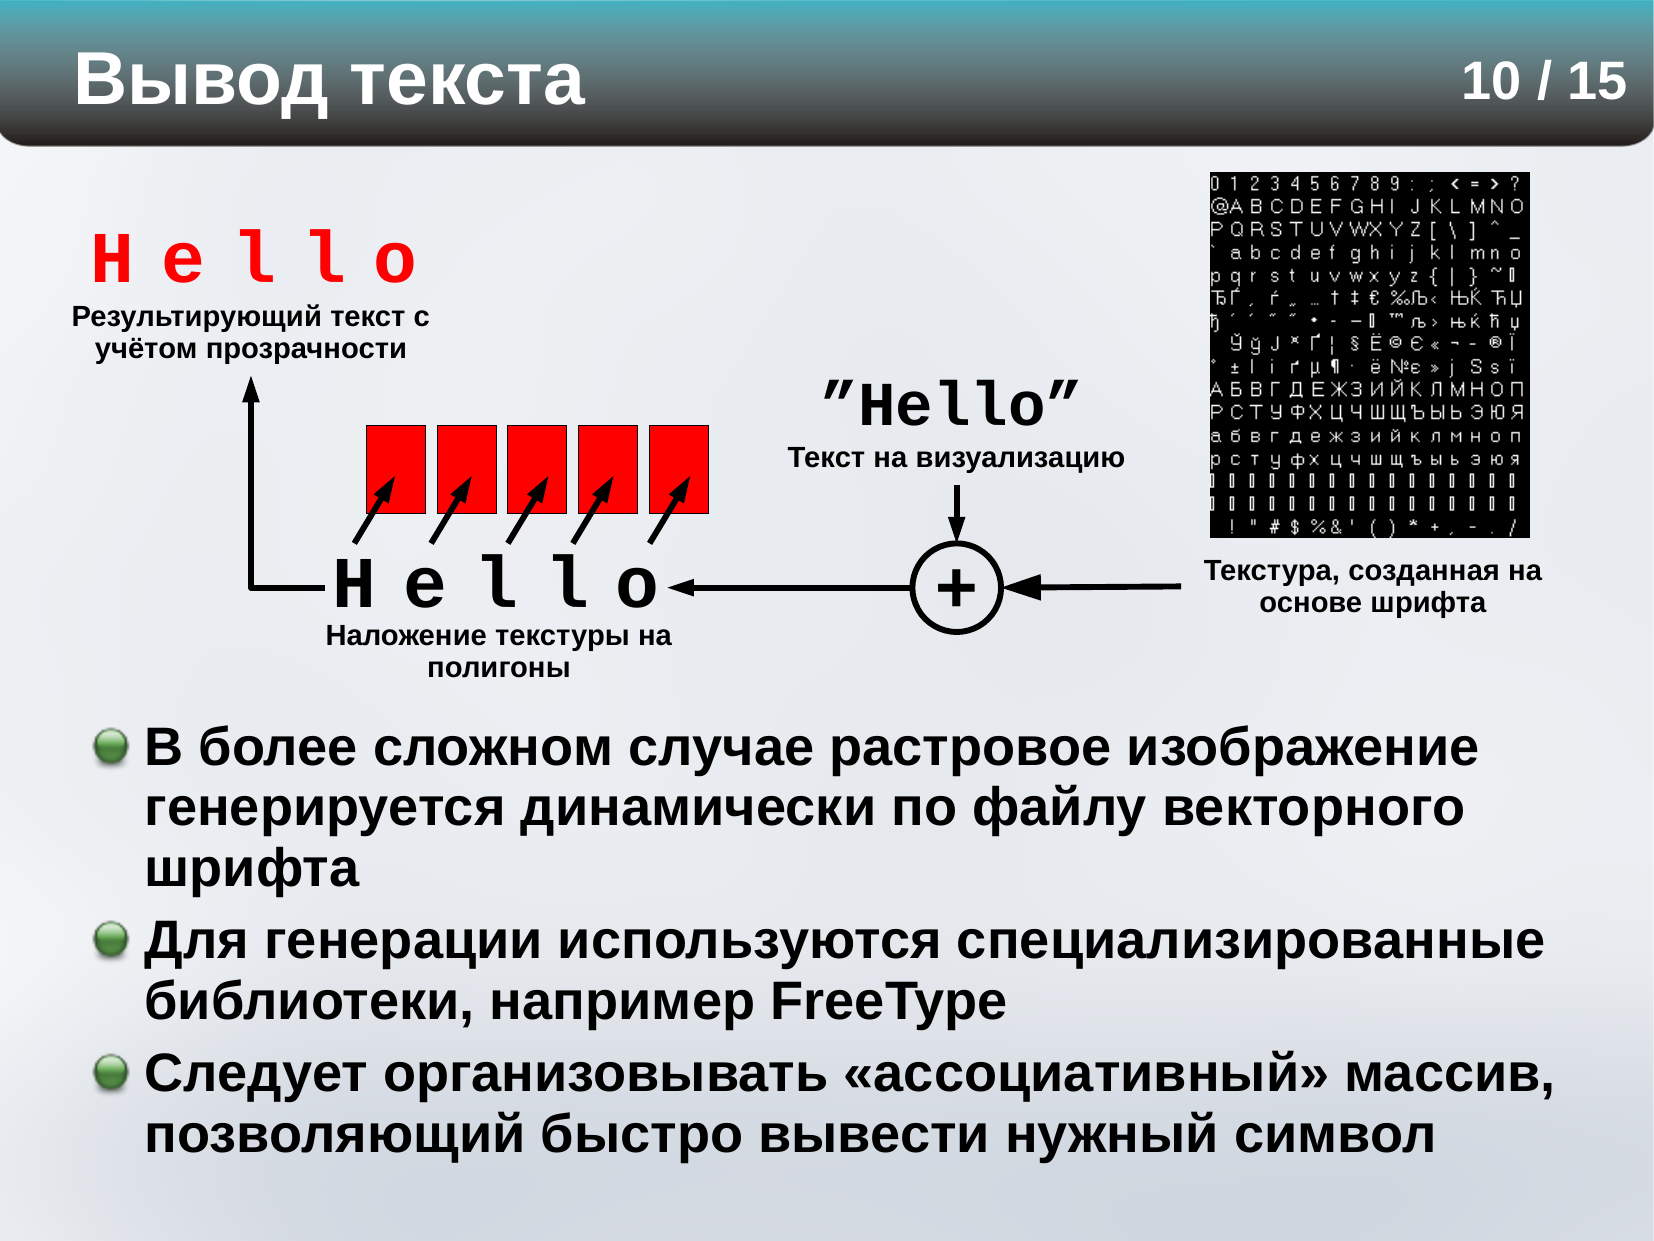

Вывод текста
H
e
l
l
o
Результирующий текст с учётом прозрачности
”Hello”
Текст на визуализацию
Текстура, созданная на основе шрифта
H
e
l
l
o
+
Наложение текстуры на полигоны
В более сложном случае растровое изображение генерируется динамически по файлу векторного шрифта
Для генерации используются специализированные библиотеки, например FreeType
Следует организовывать «ассоциативный» массив, позволяющий быстро вывести нужный символ